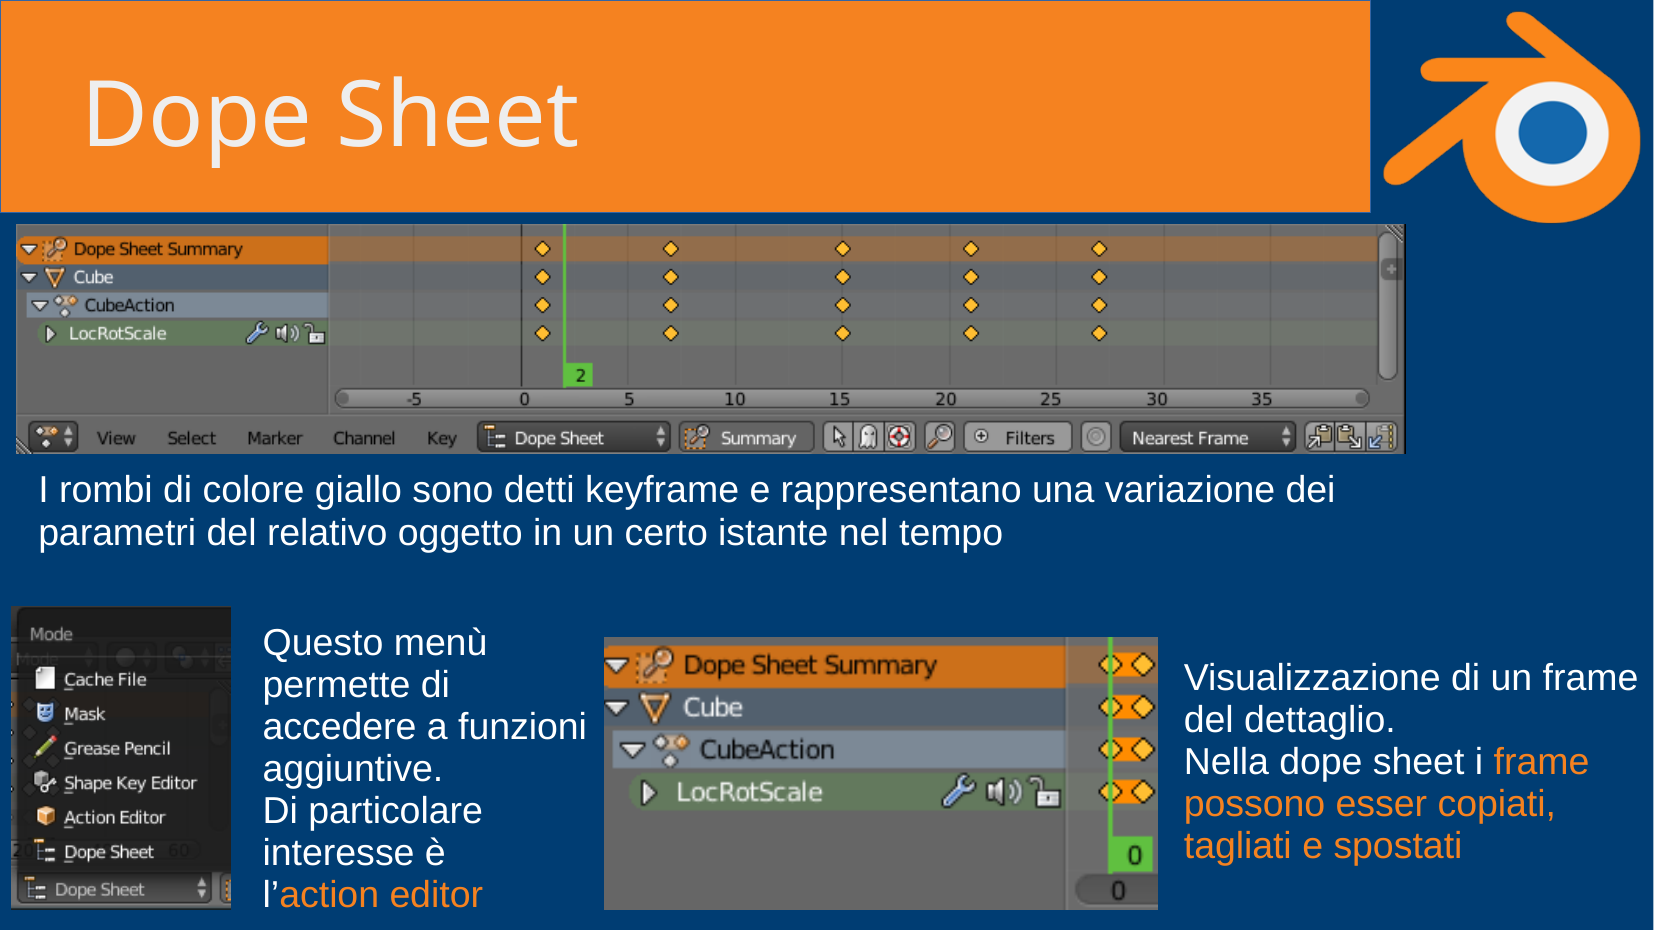

# Dope Sheet
I rombi di colore giallo sono detti keyframe e rappresentano una variazione dei parametri del relativo oggetto in un certo istante nel tempo
Questo menù permette di accedere a funzioni aggiuntive.
Di particolare interesse è
l’action editor
Visualizzazione di un frame del dettaglio.
Nella dope sheet i frame possono esser copiati, tagliati e spostati